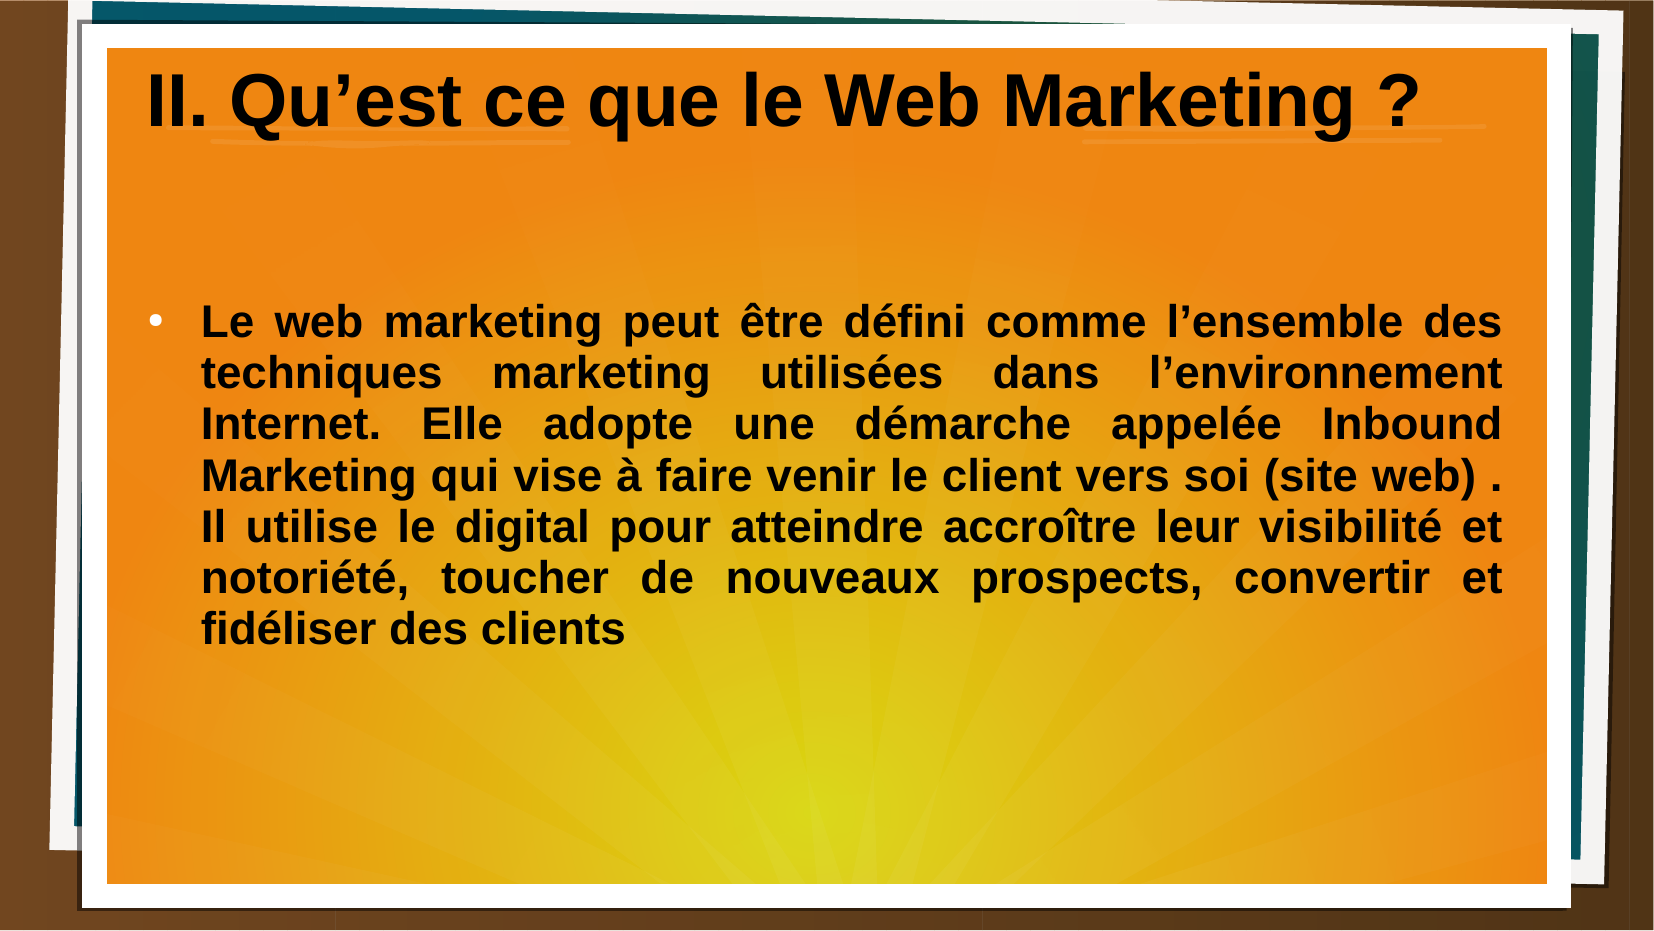

# II. Qu’est ce que le Web Marketing ?
Le web marketing peut être défini comme l’ensemble des techniques marketing utilisées dans l’environnement Internet. Elle adopte une démarche appelée Inbound Marketing qui vise à faire venir le client vers soi (site web) . Il utilise le digital pour atteindre accroître leur visibilité et notoriété, toucher de nouveaux prospects, convertir et fidéliser des clients